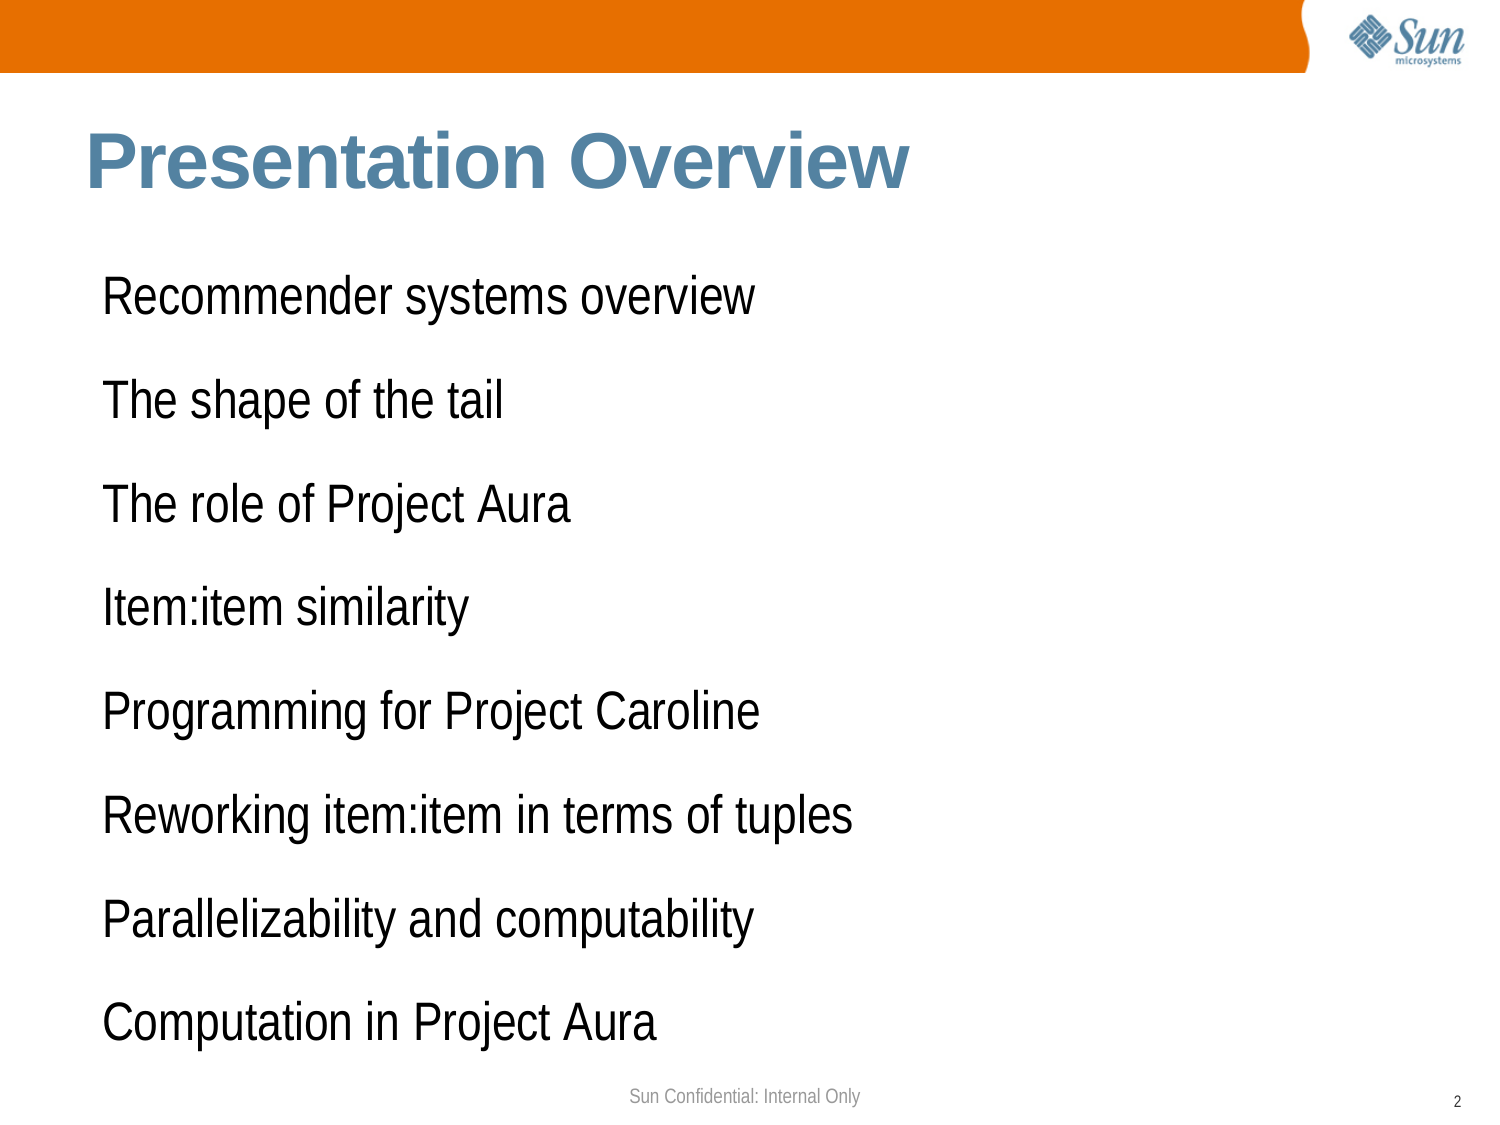

Presentation Overview
# Recommender systems overview
The shape of the tail
The role of Project Aura
Item:item similarity
Programming for Project Caroline
Reworking item:item in terms of tuples
Parallelizability and computability
Computation in Project Aura